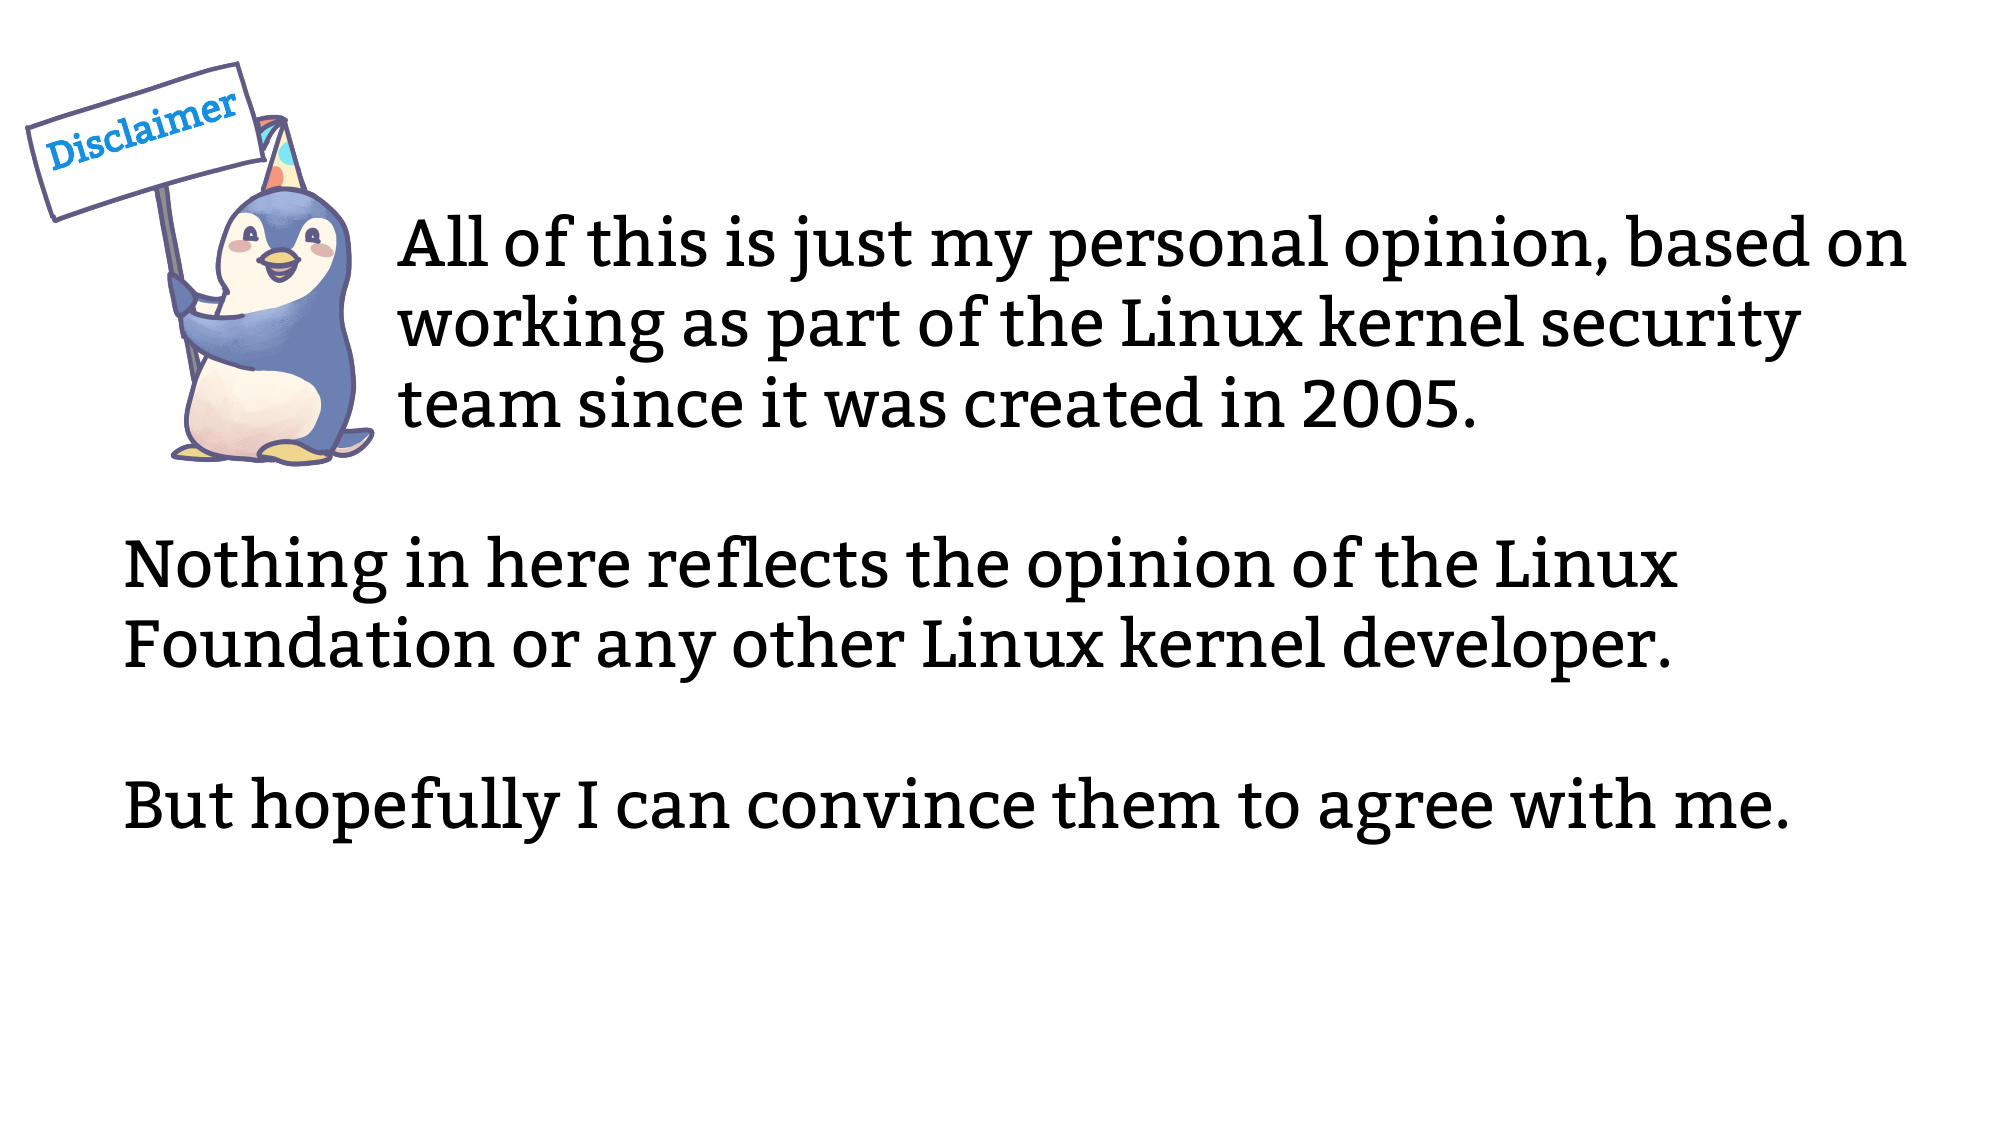

Disclaimer
 All of this is just my personal opinion, based on
 working as part of the Linux kernel security
 team since it was created in 2005.
Nothing in here reflects the opinion of the Linux Foundation or any other Linux kernel developer.
But hopefully I can convince them to agree with me.